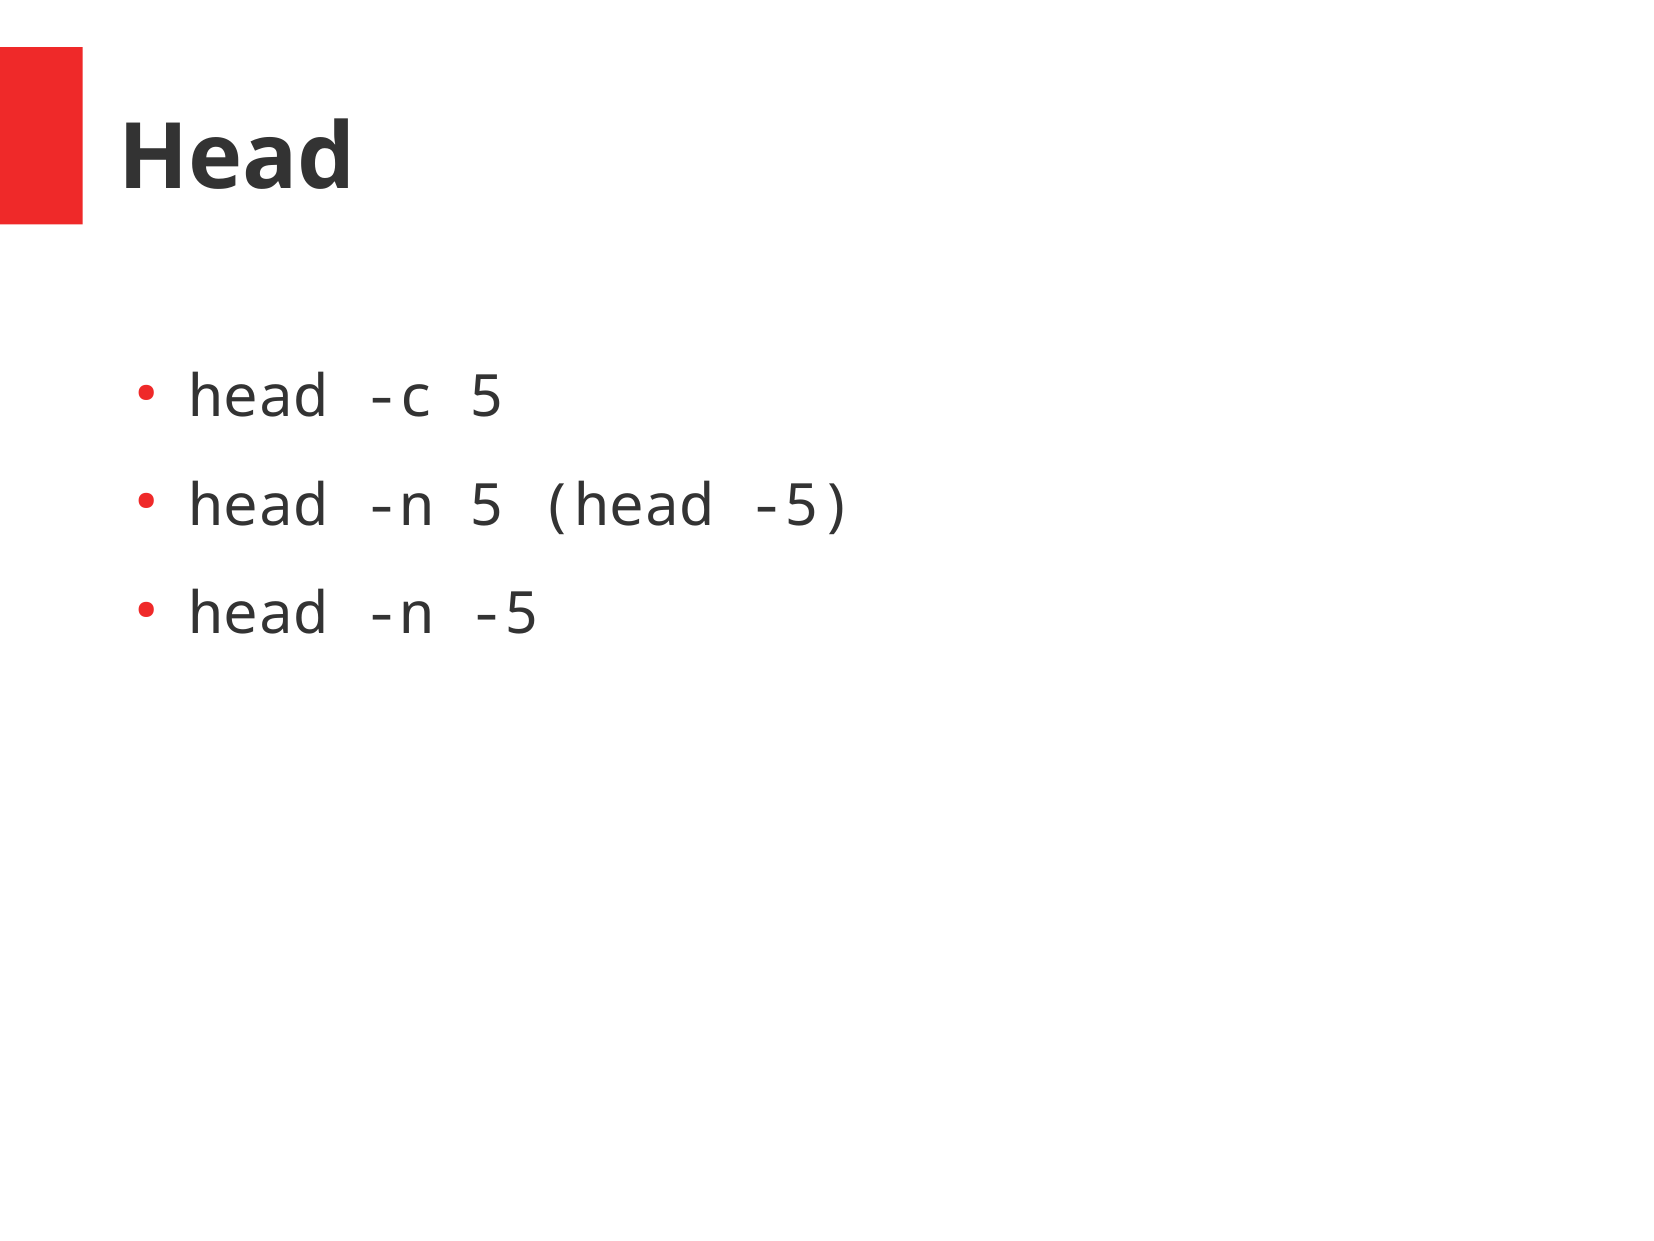

# Head
head -c 5
head -n 5 (head -5)
head -n -5